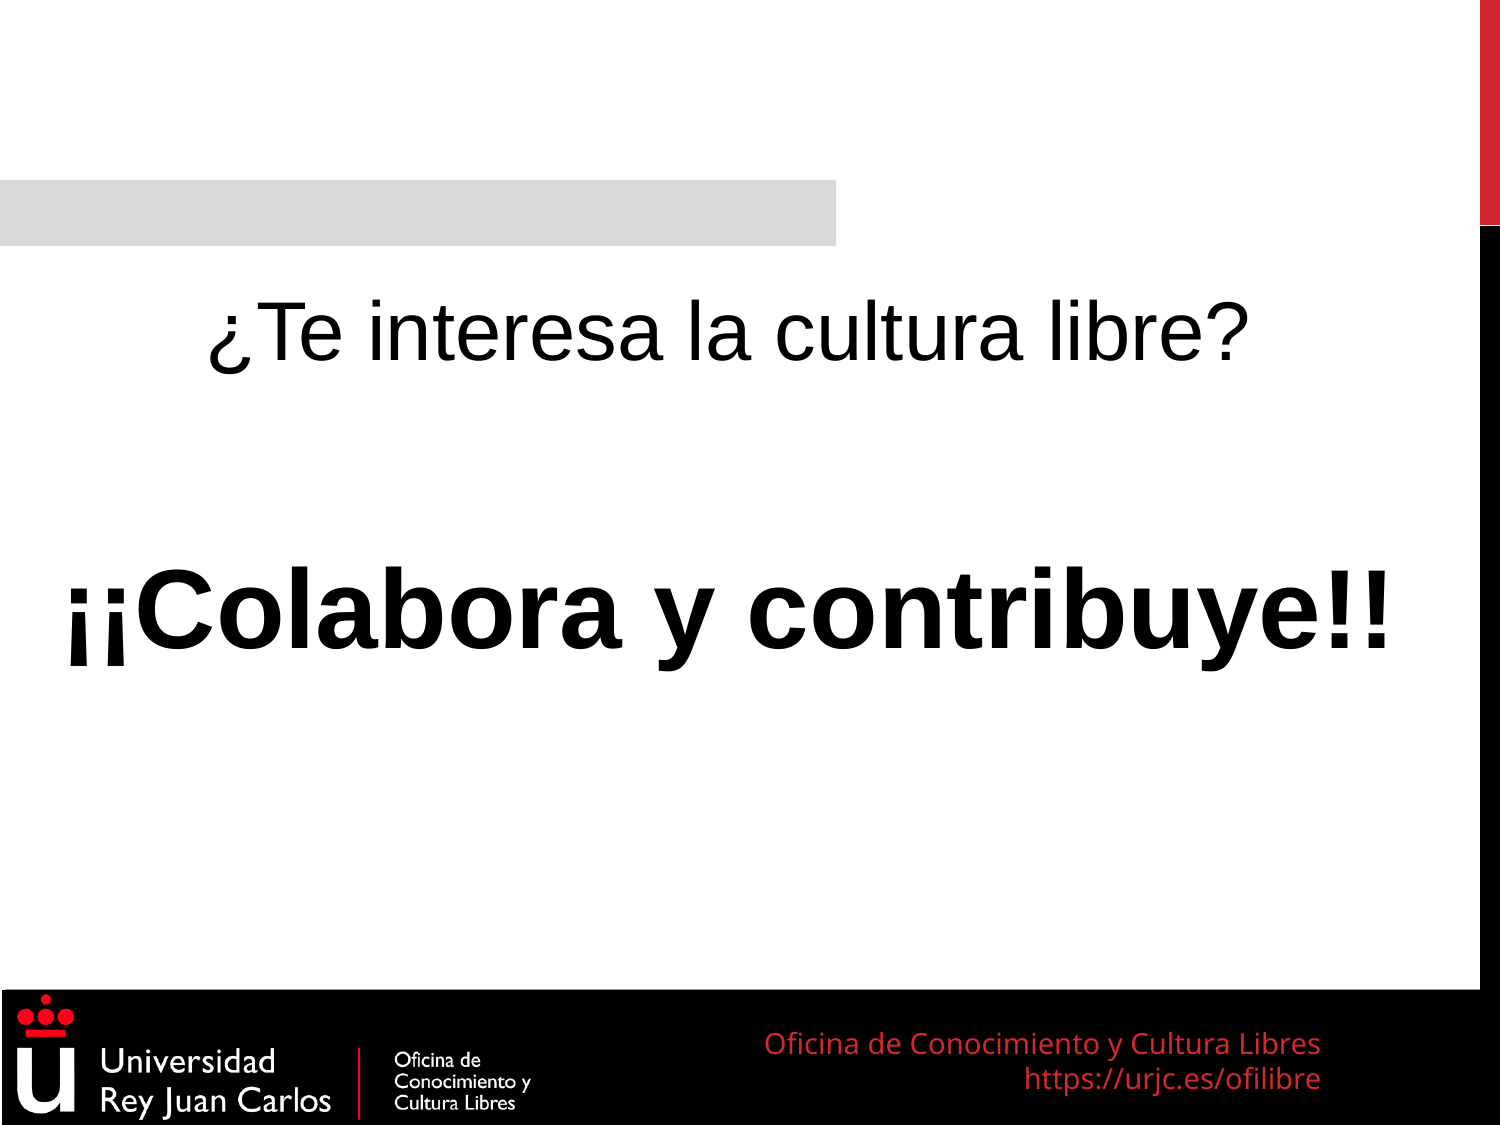

# ¿Te interesa la cultura libre?
¡¡Colabora y contribuye!!